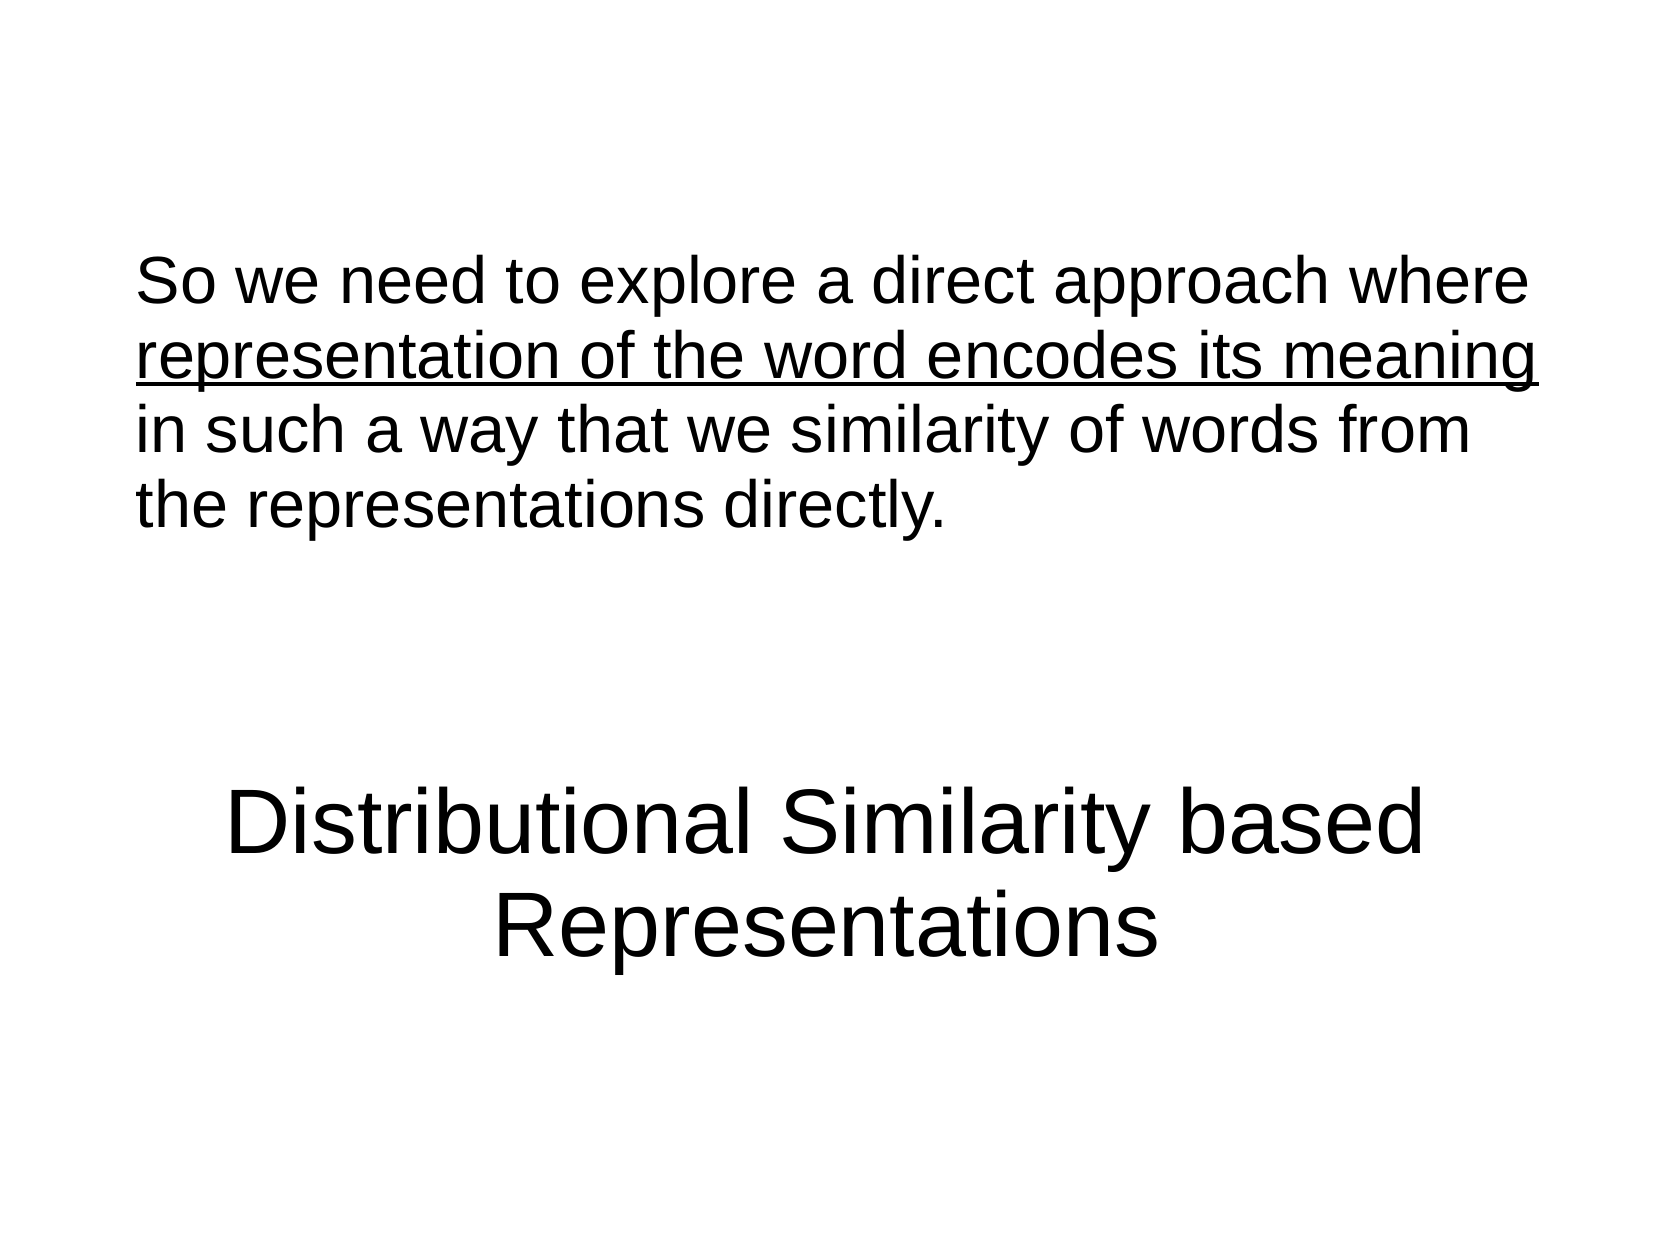

# So we need to explore a direct approach where representation of the word encodes its meaning in such a way that we similarity of words from the representations directly.
Distributional Similarity based Representations